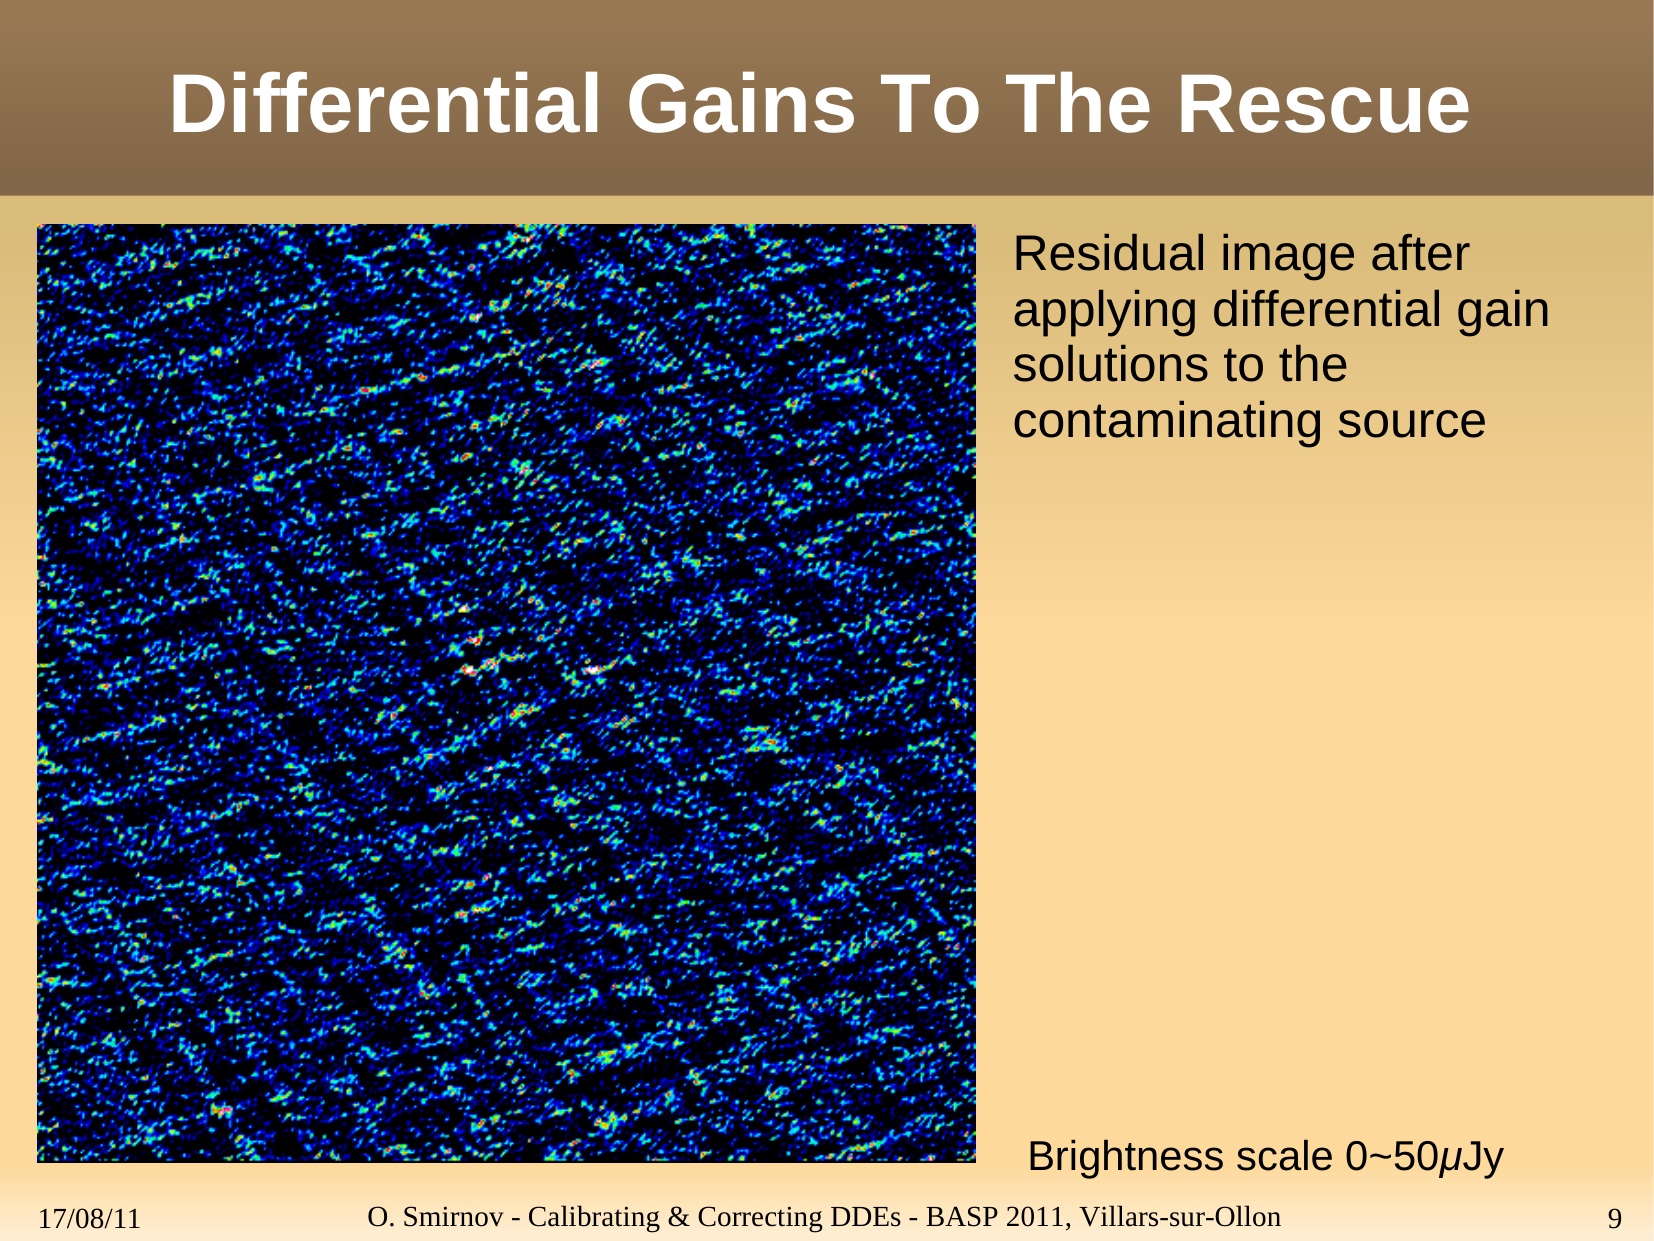

# Differential Gains To The Rescue
Residual image after applying differential gain solutions to the contaminating source
Brightness scale 0~50μJy
O. Smirnov - Calibrating & Correcting DDEs - BASP 2011, Villars-sur-Ollon
17/08/11
9